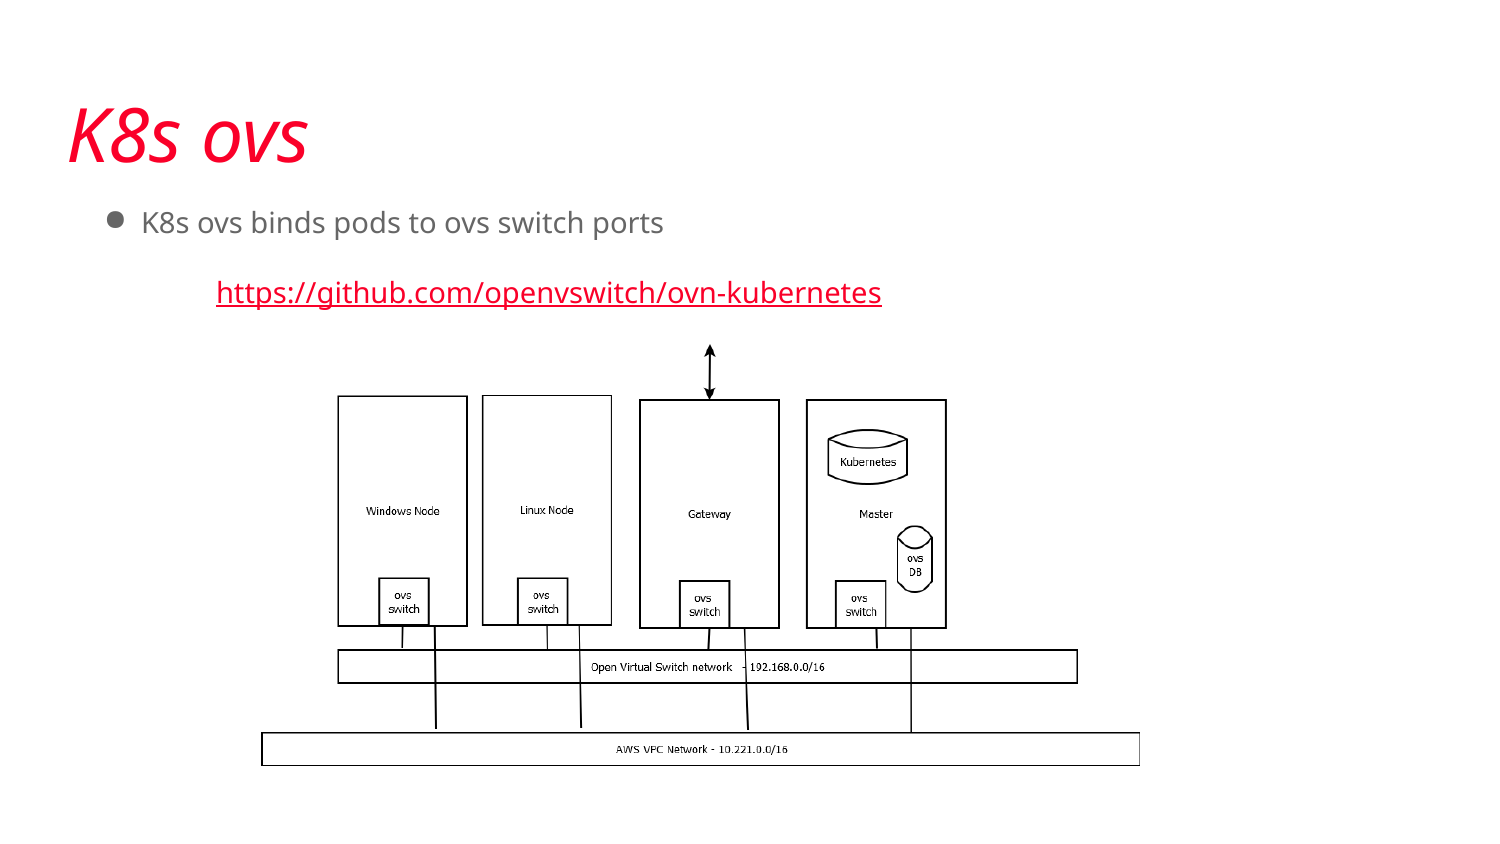

# K8s ovs
K8s ovs binds pods to ovs switch ports
https://github.com/openvswitch/ovn-kubernetes